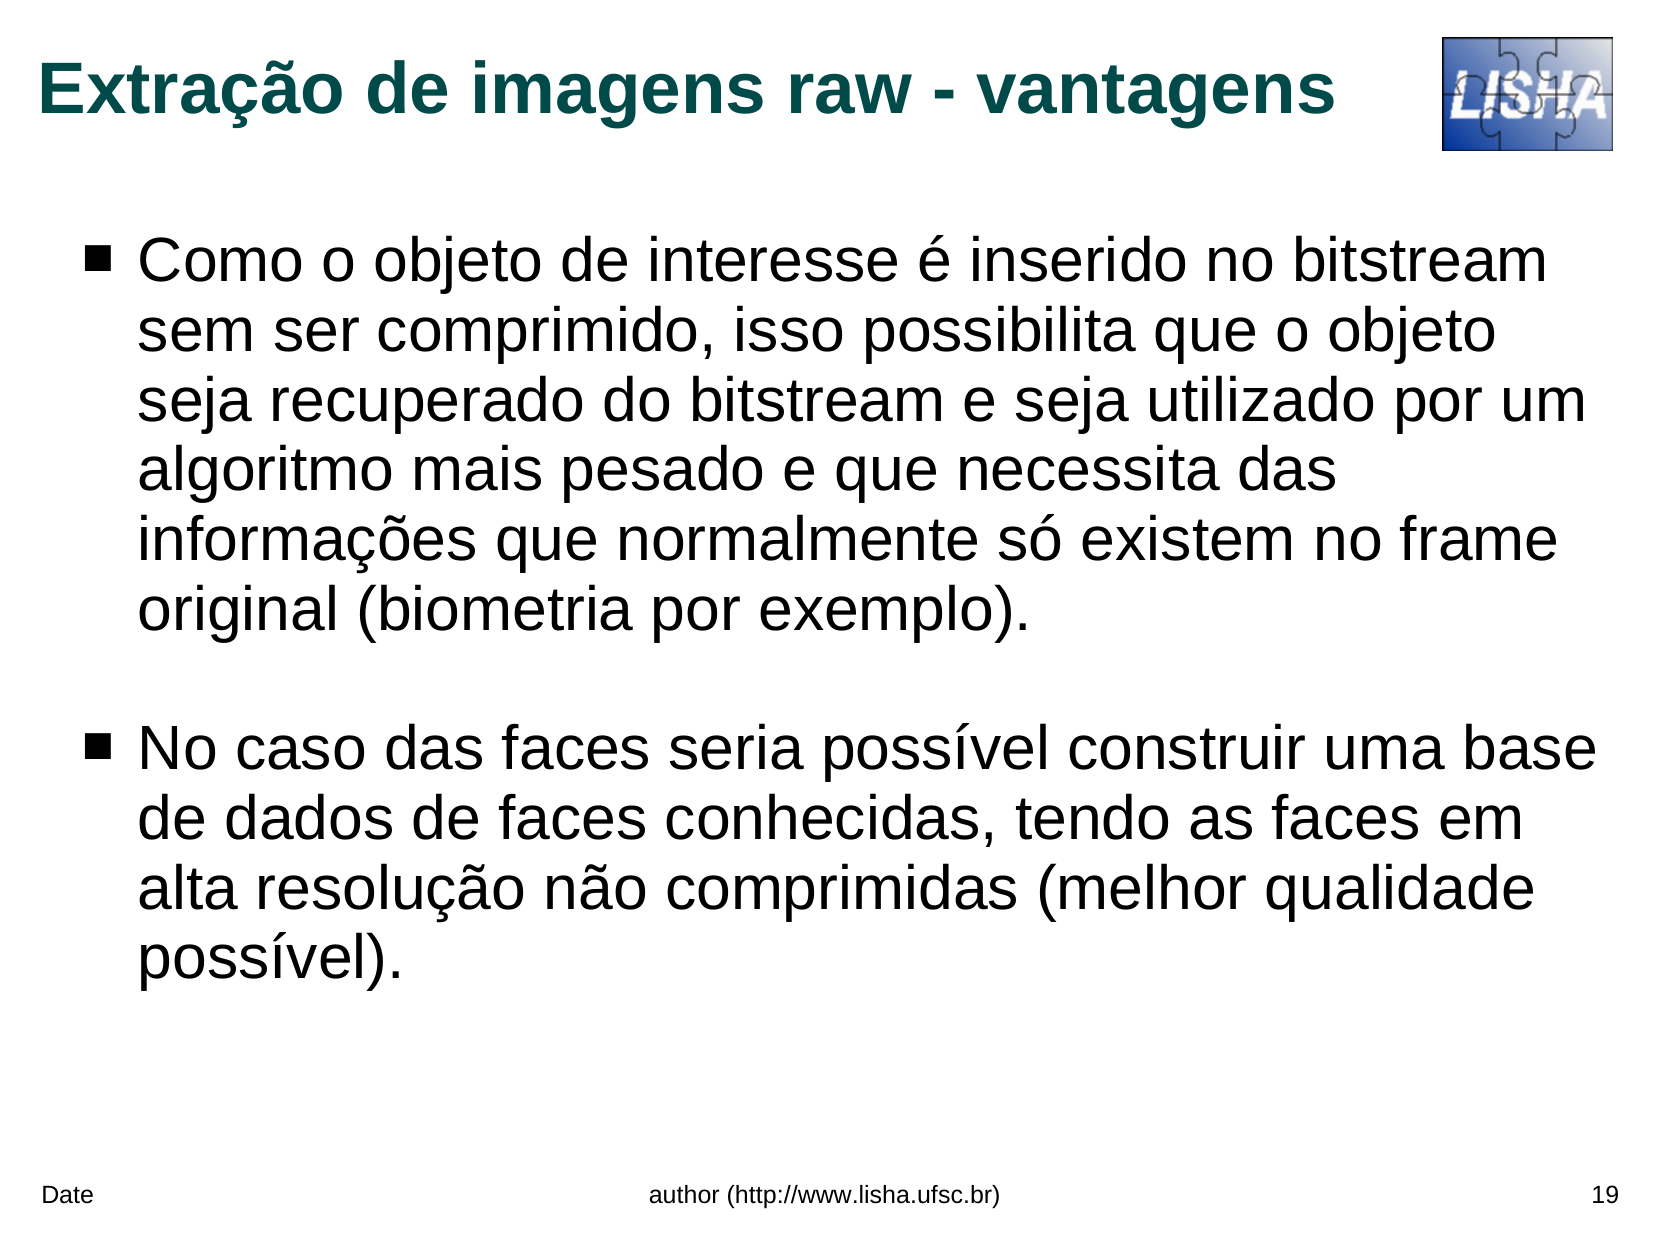

# Extração de imagens raw - vantagens
Como o objeto de interesse é inserido no bitstream sem ser comprimido, isso possibilita que o objeto seja recuperado do bitstream e seja utilizado por um algoritmo mais pesado e que necessita das informações que normalmente só existem no frame original (biometria por exemplo).
No caso das faces seria possível construir uma base de dados de faces conhecidas, tendo as faces em alta resolução não comprimidas (melhor qualidade possível).